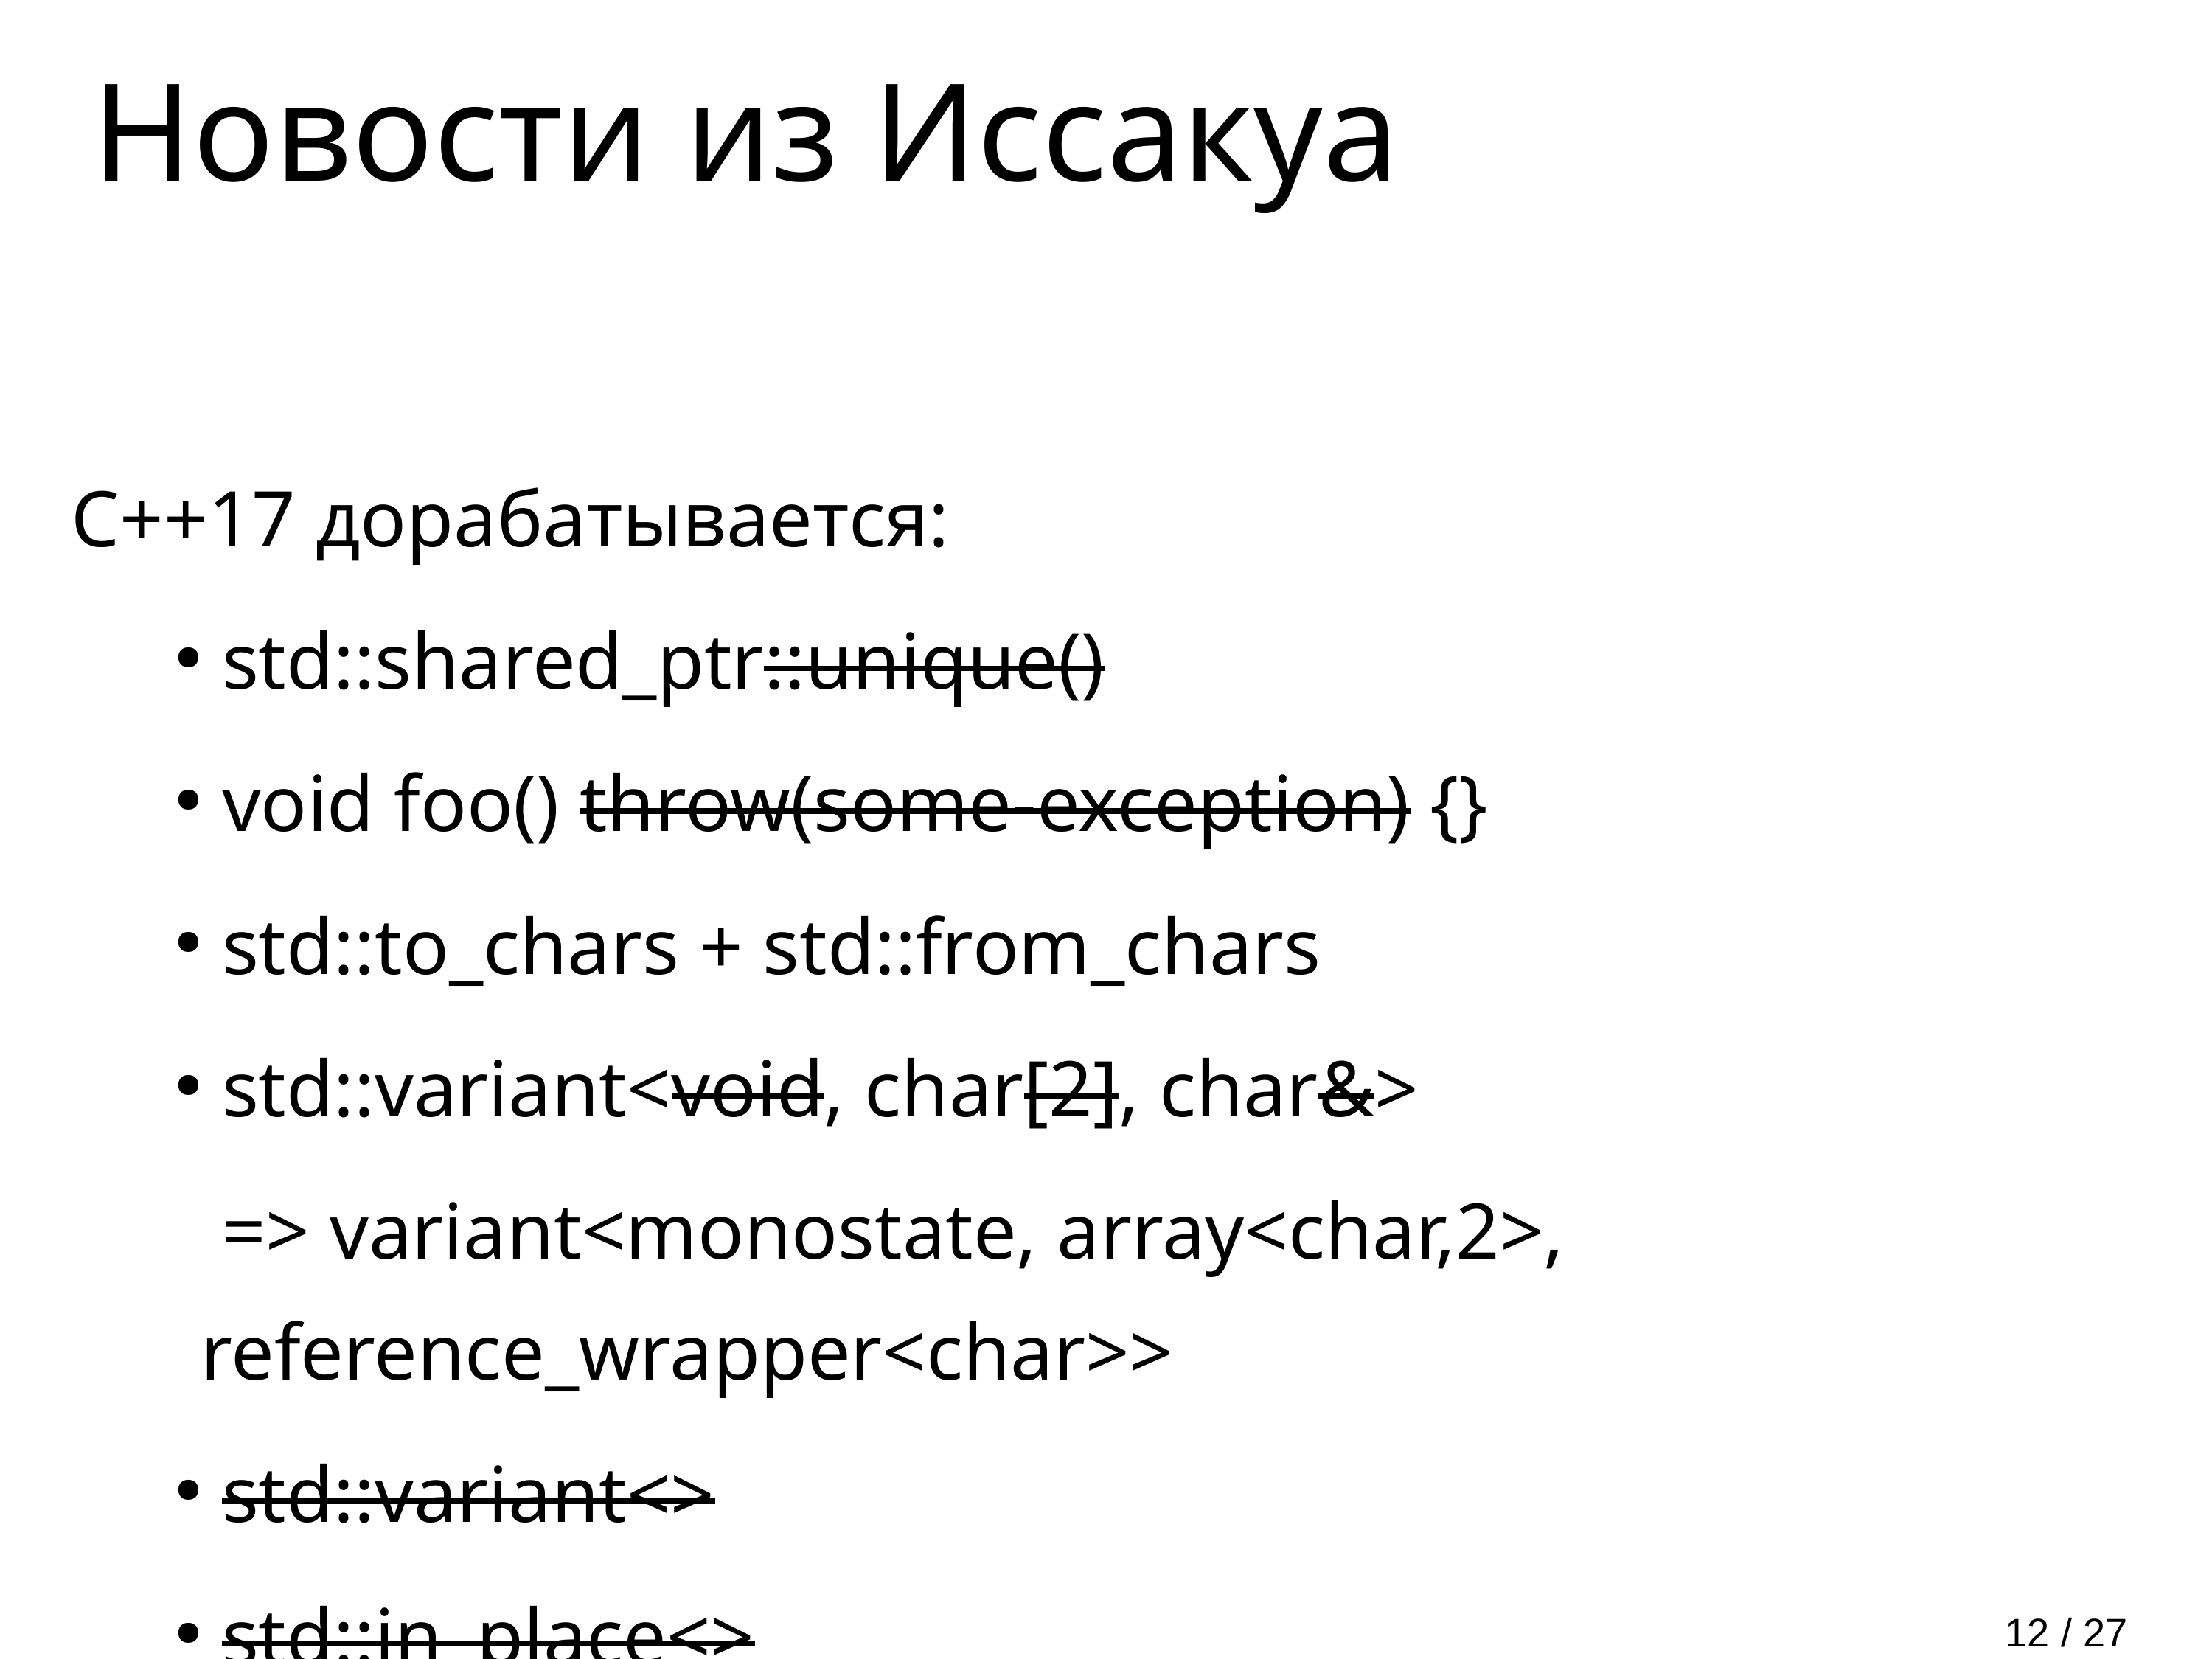

# Новости из Иссакуа
С++17 дорабатывается:
 std::shared_ptr::unique()
 void foo() throw(some-exception) {}
 std::to_chars + std::from_chars
 std::variant<void, char[2], char&>
 => variant<monostate, array<char,2>, reference_wrapper<char>>
 std::variant<>
 std::in_place<>